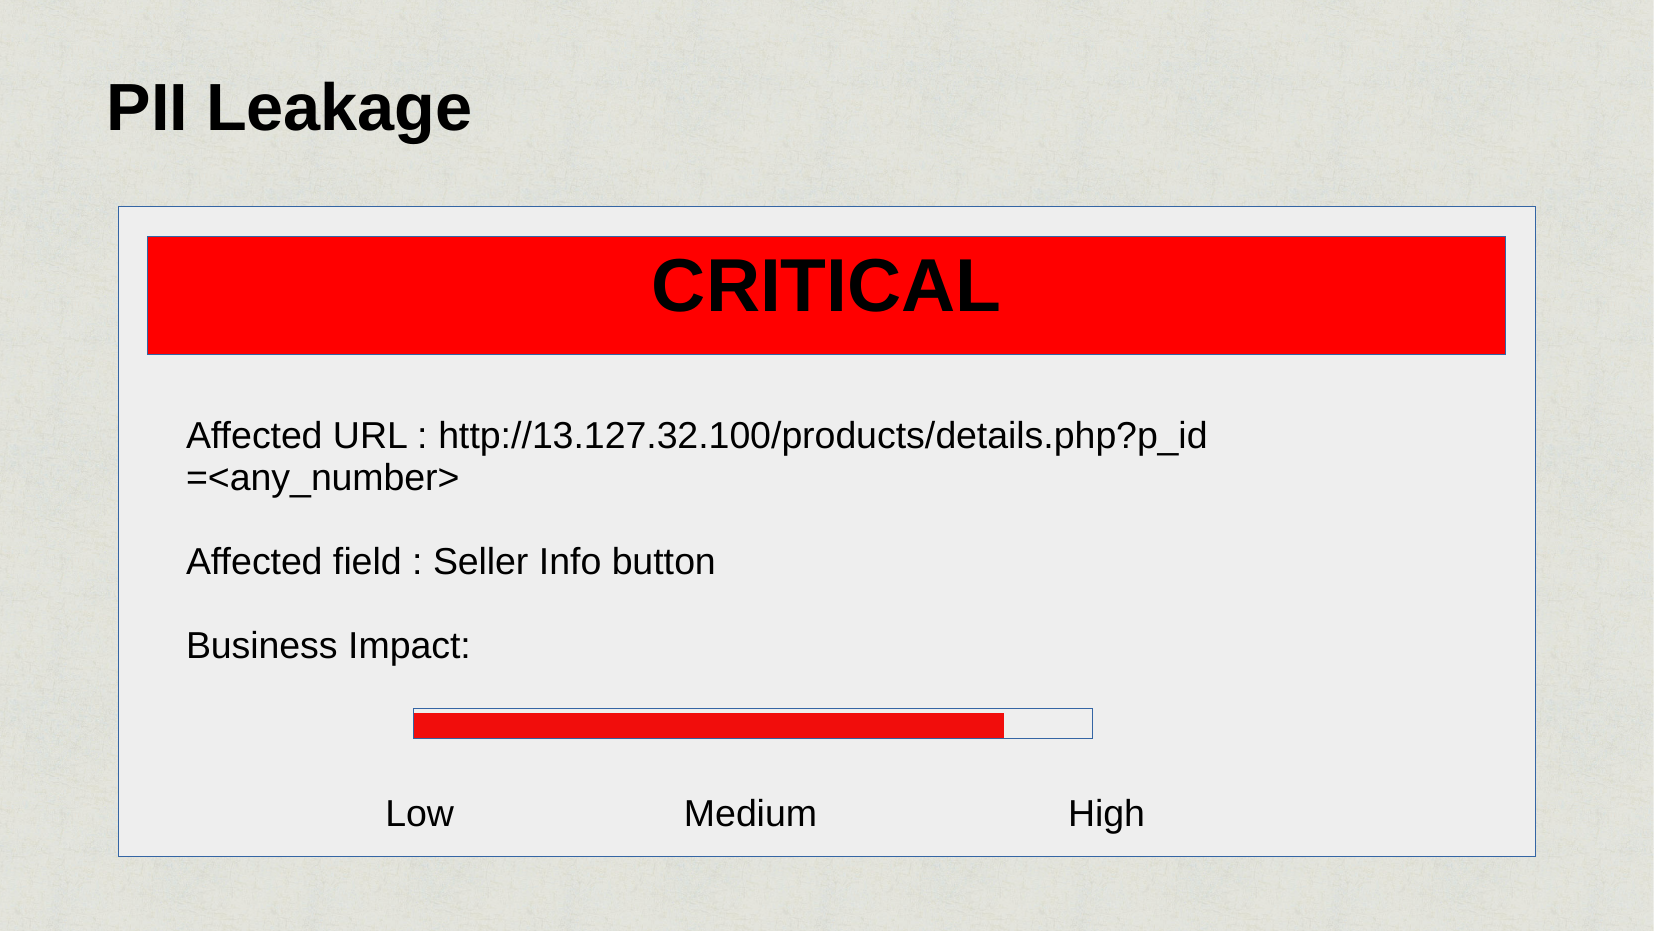

# PII Leakage
CRITICAL
Affected URL : http://13.127.32.100/products/details.php?p_id=<any_number>
Affected field : Seller Info button
Business Impact:
 Low Medium High